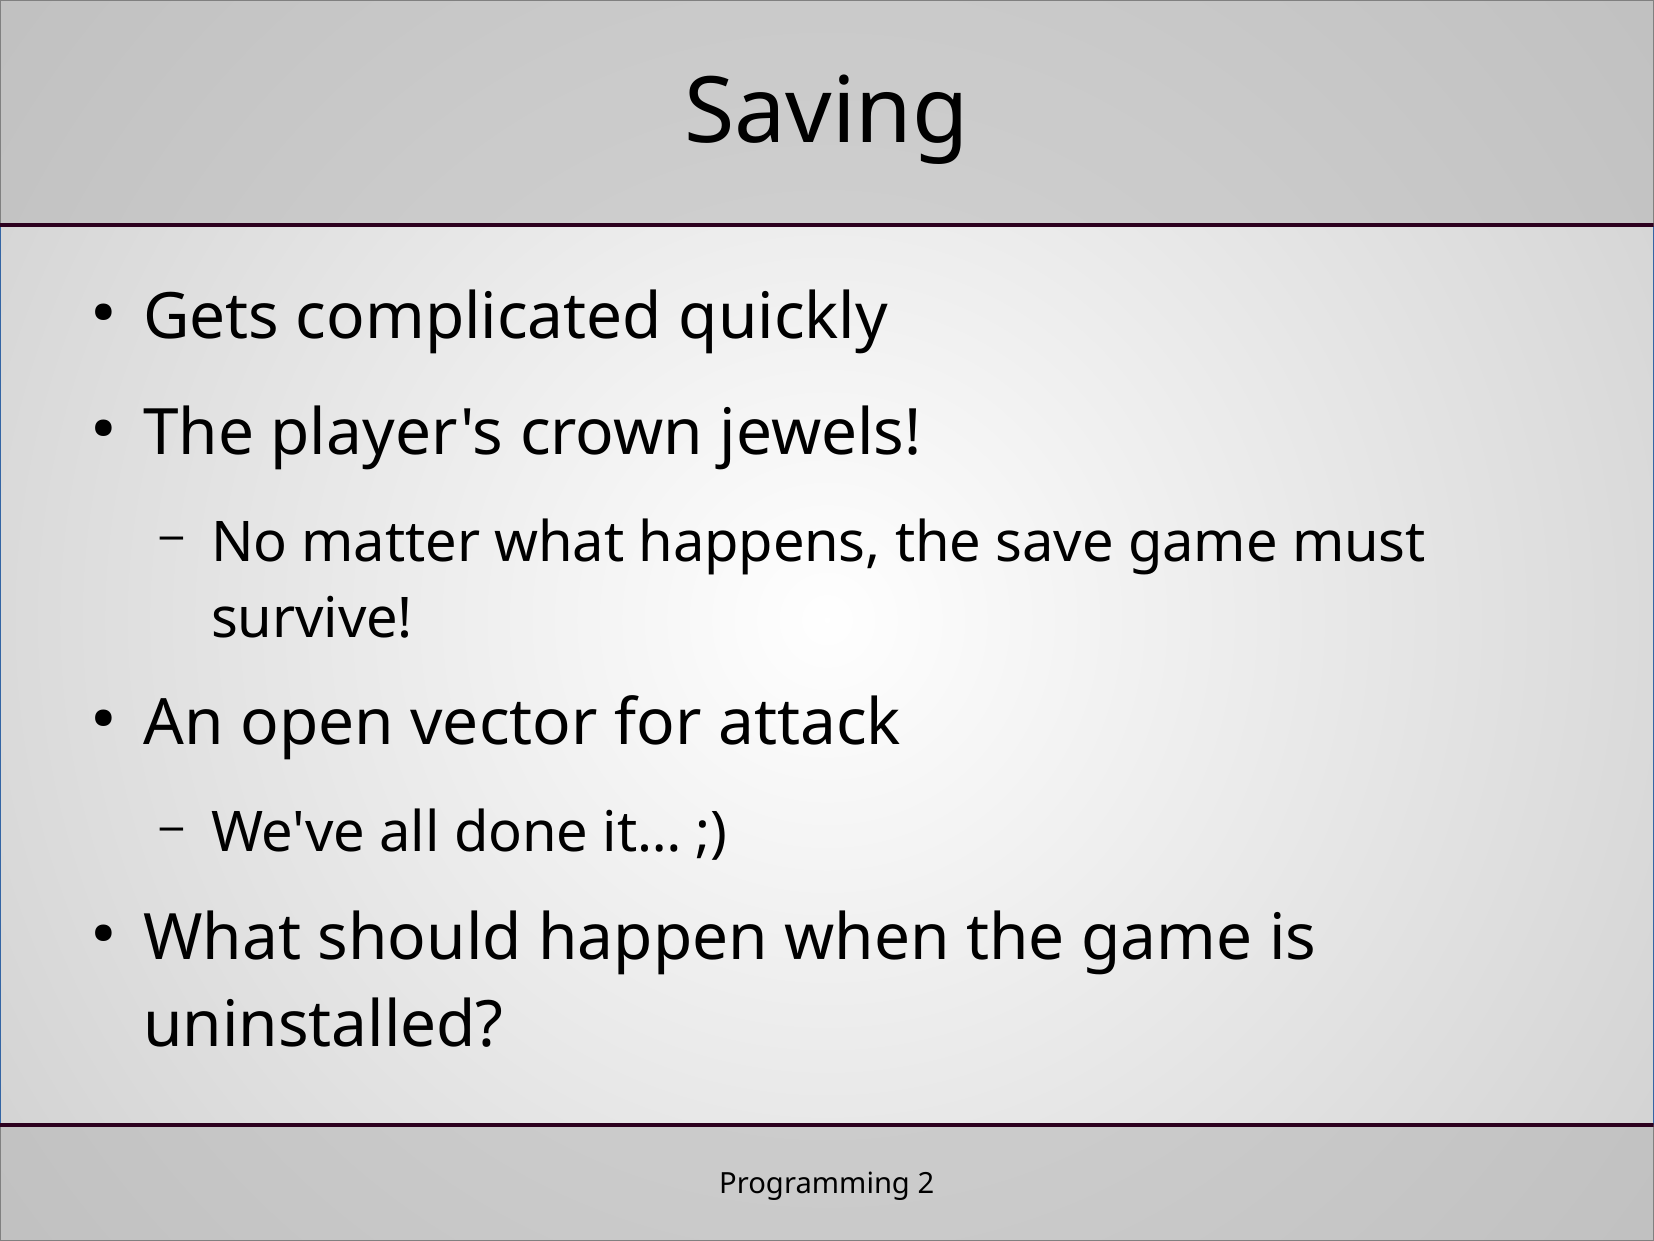

# Saving
Gets complicated quickly
The player's crown jewels!
No matter what happens, the save game must survive!
An open vector for attack
We've all done it… ;)
What should happen when the game is uninstalled?